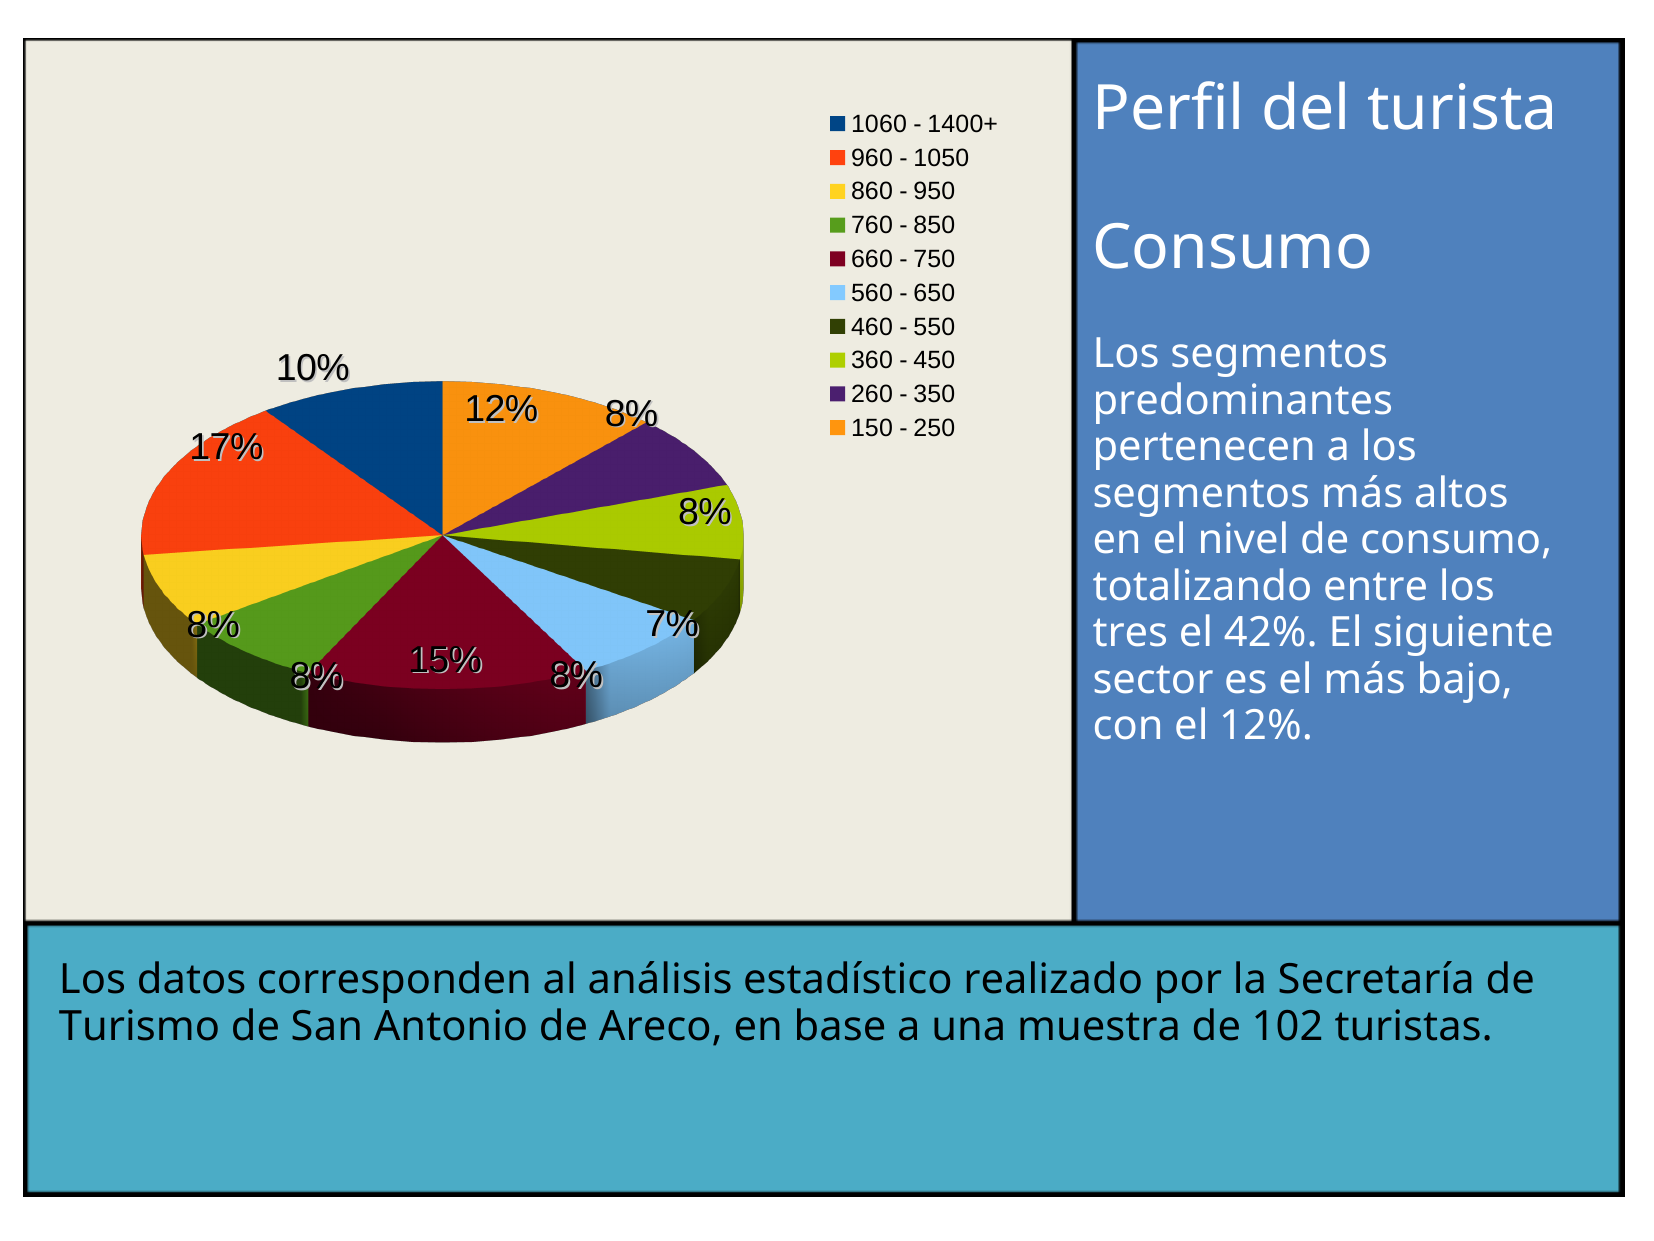

Perfil del turista
Consumo
[unsupported chart]
Los segmentos predominantes pertenecen a los segmentos más altos en el nivel de consumo, totalizando entre los tres el 42%. El siguiente sector es el más bajo, con el 12%.
Los datos corresponden al análisis estadístico realizado por la Secretaría de Turismo de San Antonio de Areco, en base a una muestra de 102 turistas.